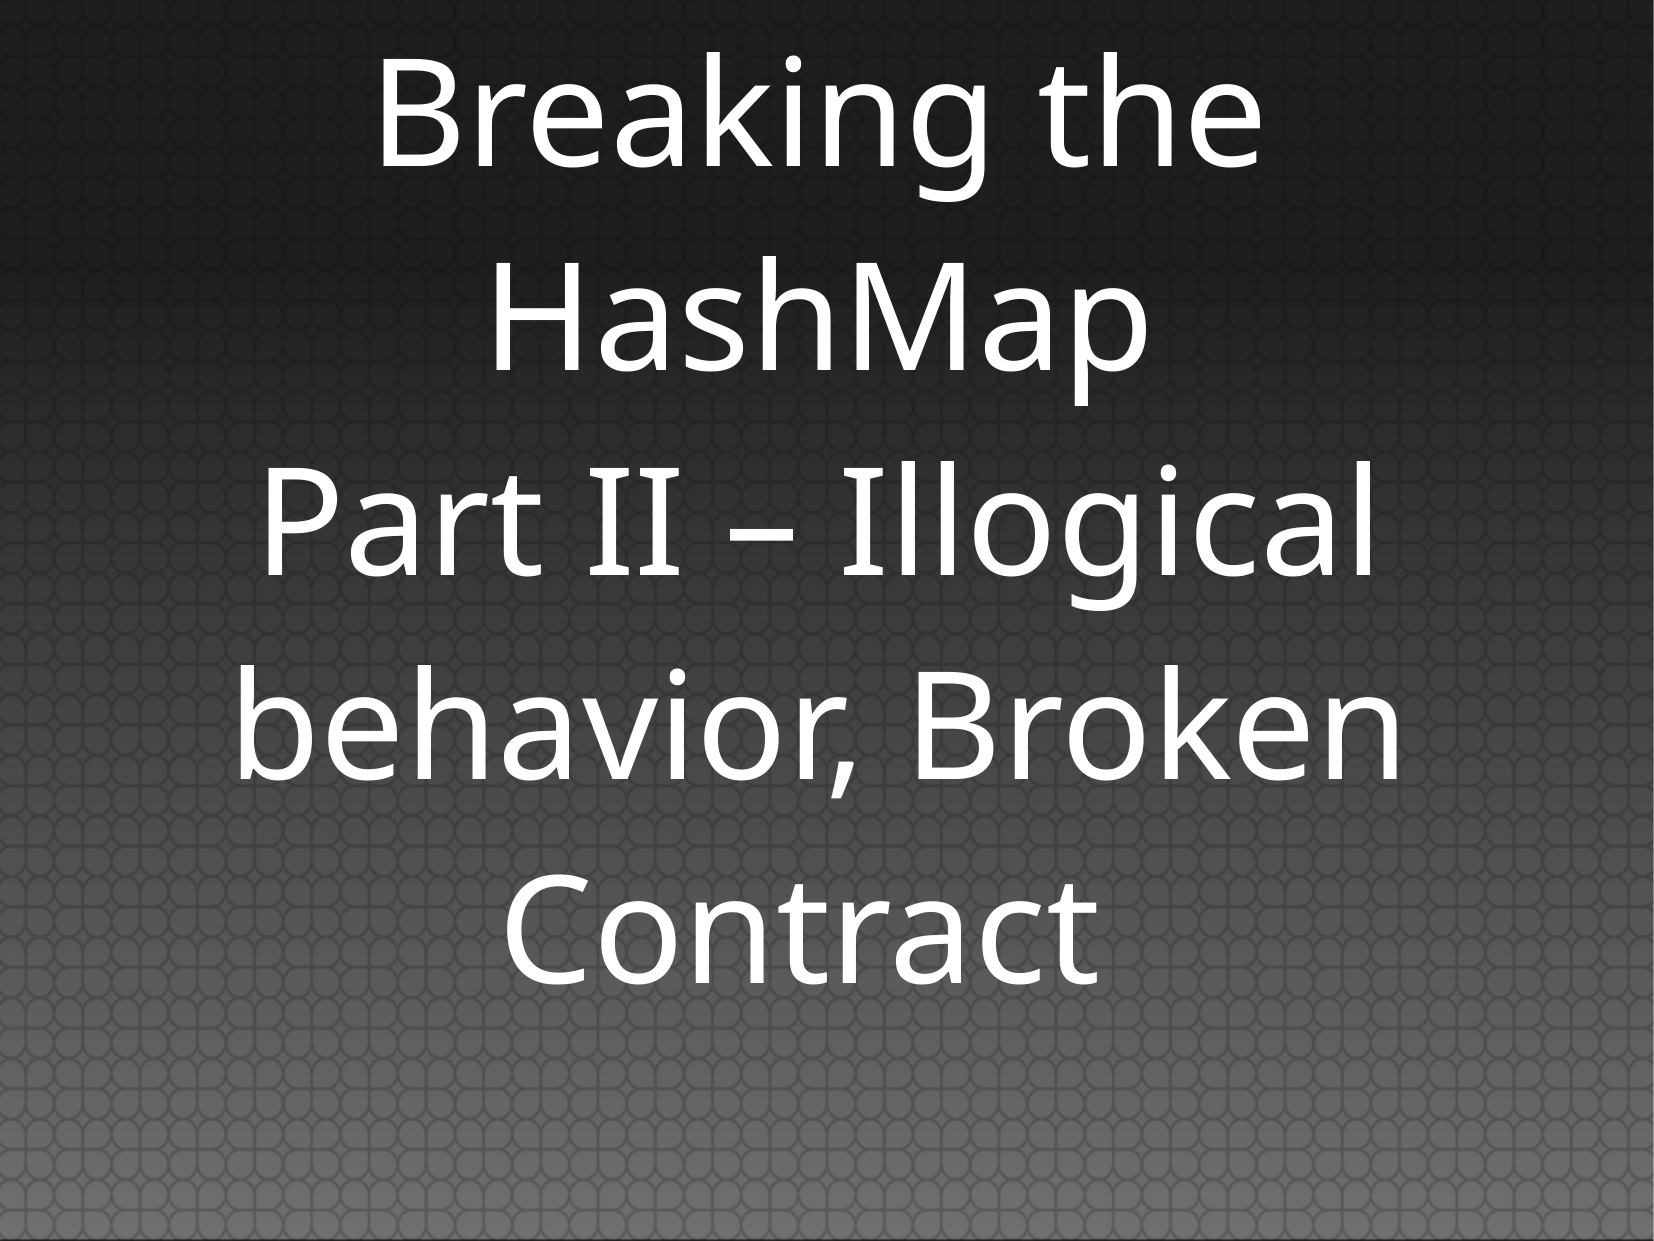

# Breaking the HashMap Part II – Illogical behavior, Broken Contract